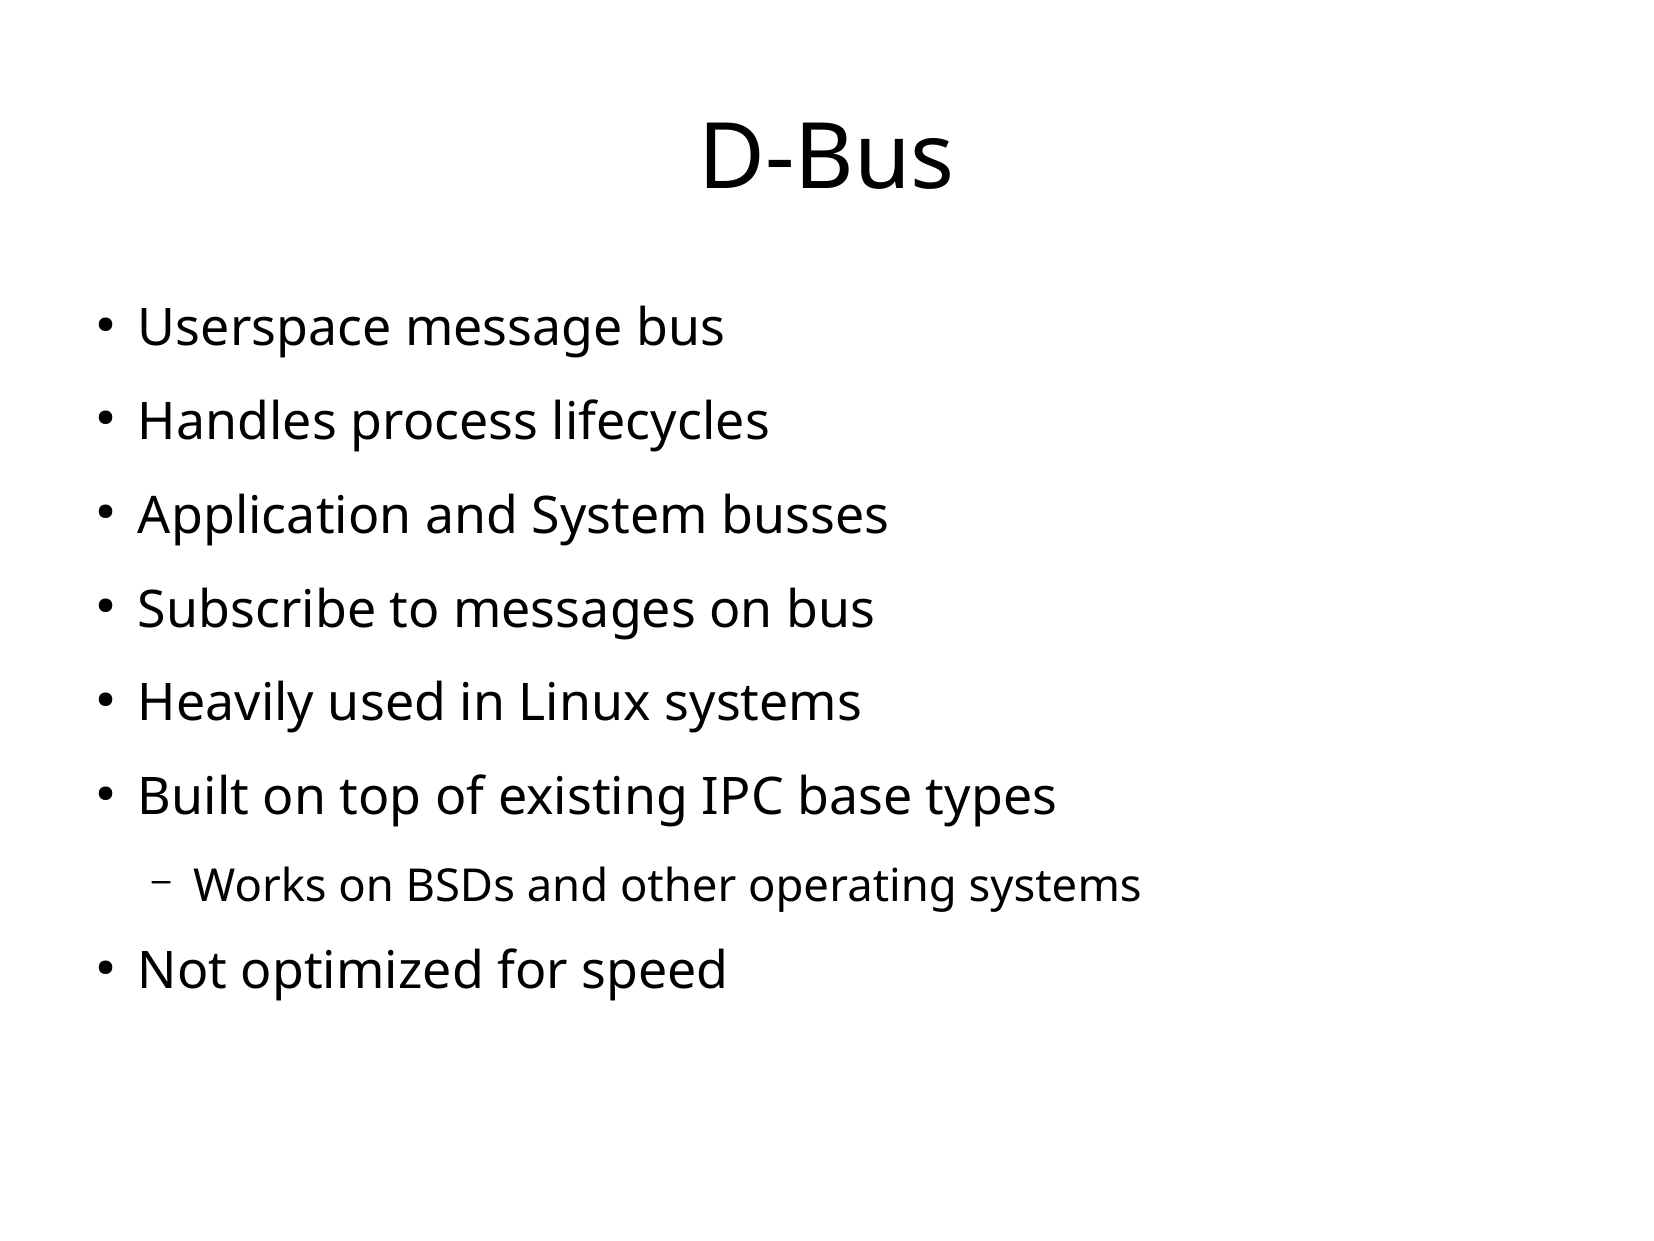

# D-Bus
Userspace message bus
Handles process lifecycles
Application and System busses
Subscribe to messages on bus
Heavily used in Linux systems
Built on top of existing IPC base types
Works on BSDs and other operating systems
Not optimized for speed